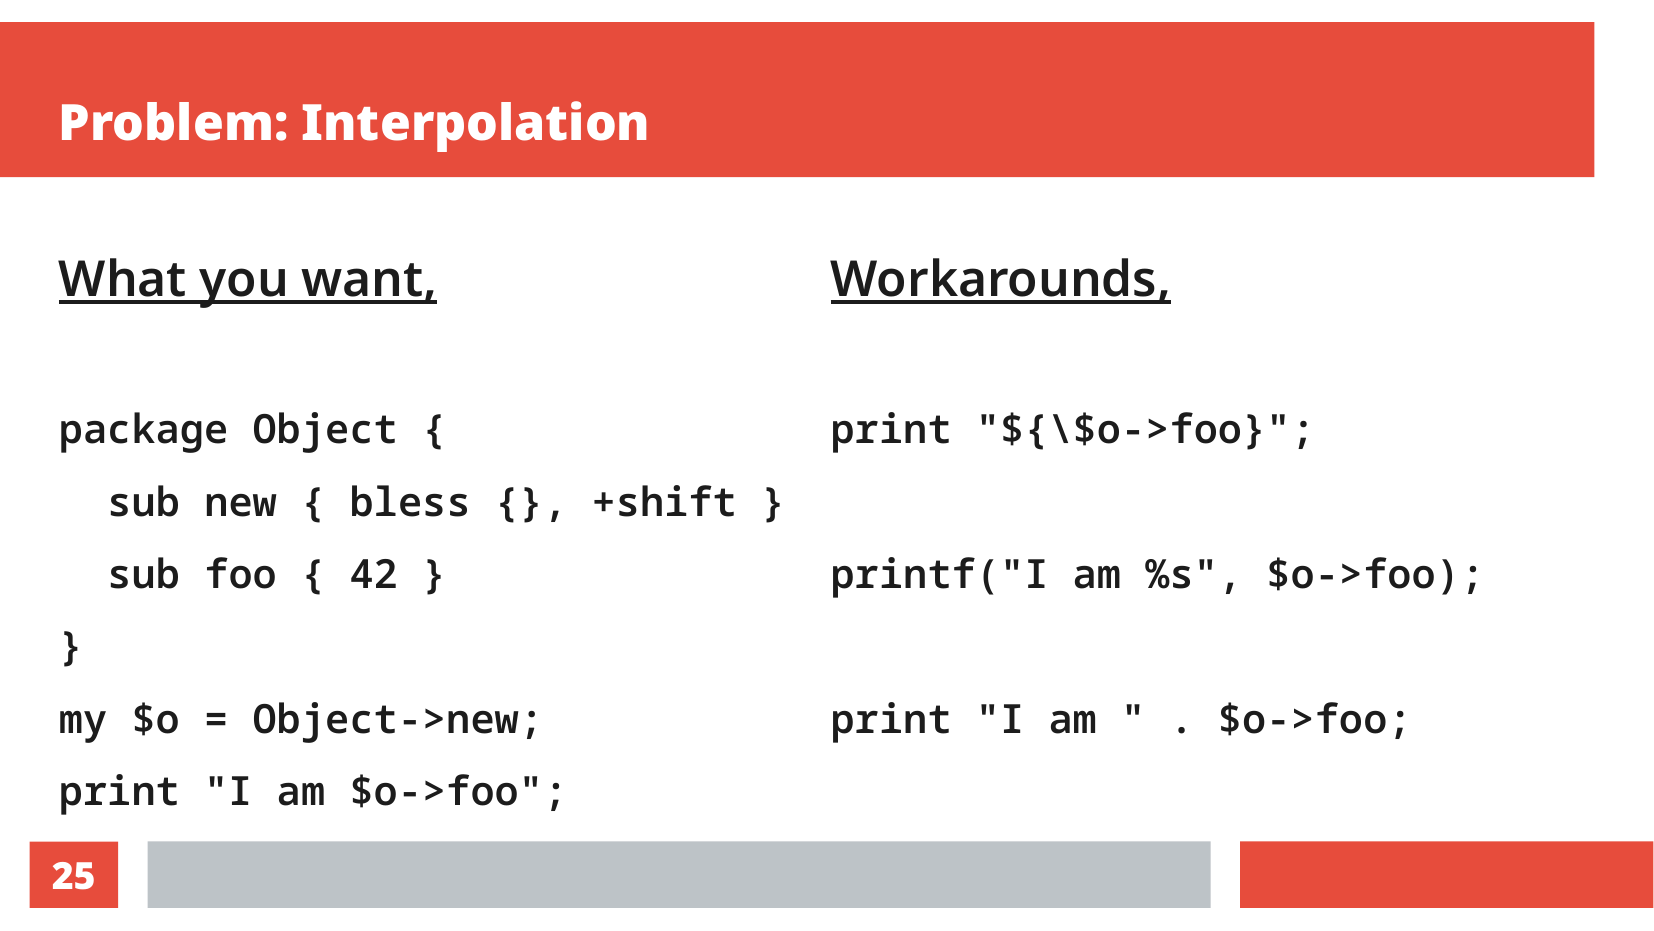

# Problem: Interpolation
What you want,
package Object {
 sub new { bless {}, +shift }
 sub foo { 42 }
}
my $o = Object->new;
print "I am $o->foo";
Workarounds,
print "${\$o->foo}";
printf("I am %s", $o->foo);
print "I am " . $o->foo;
25